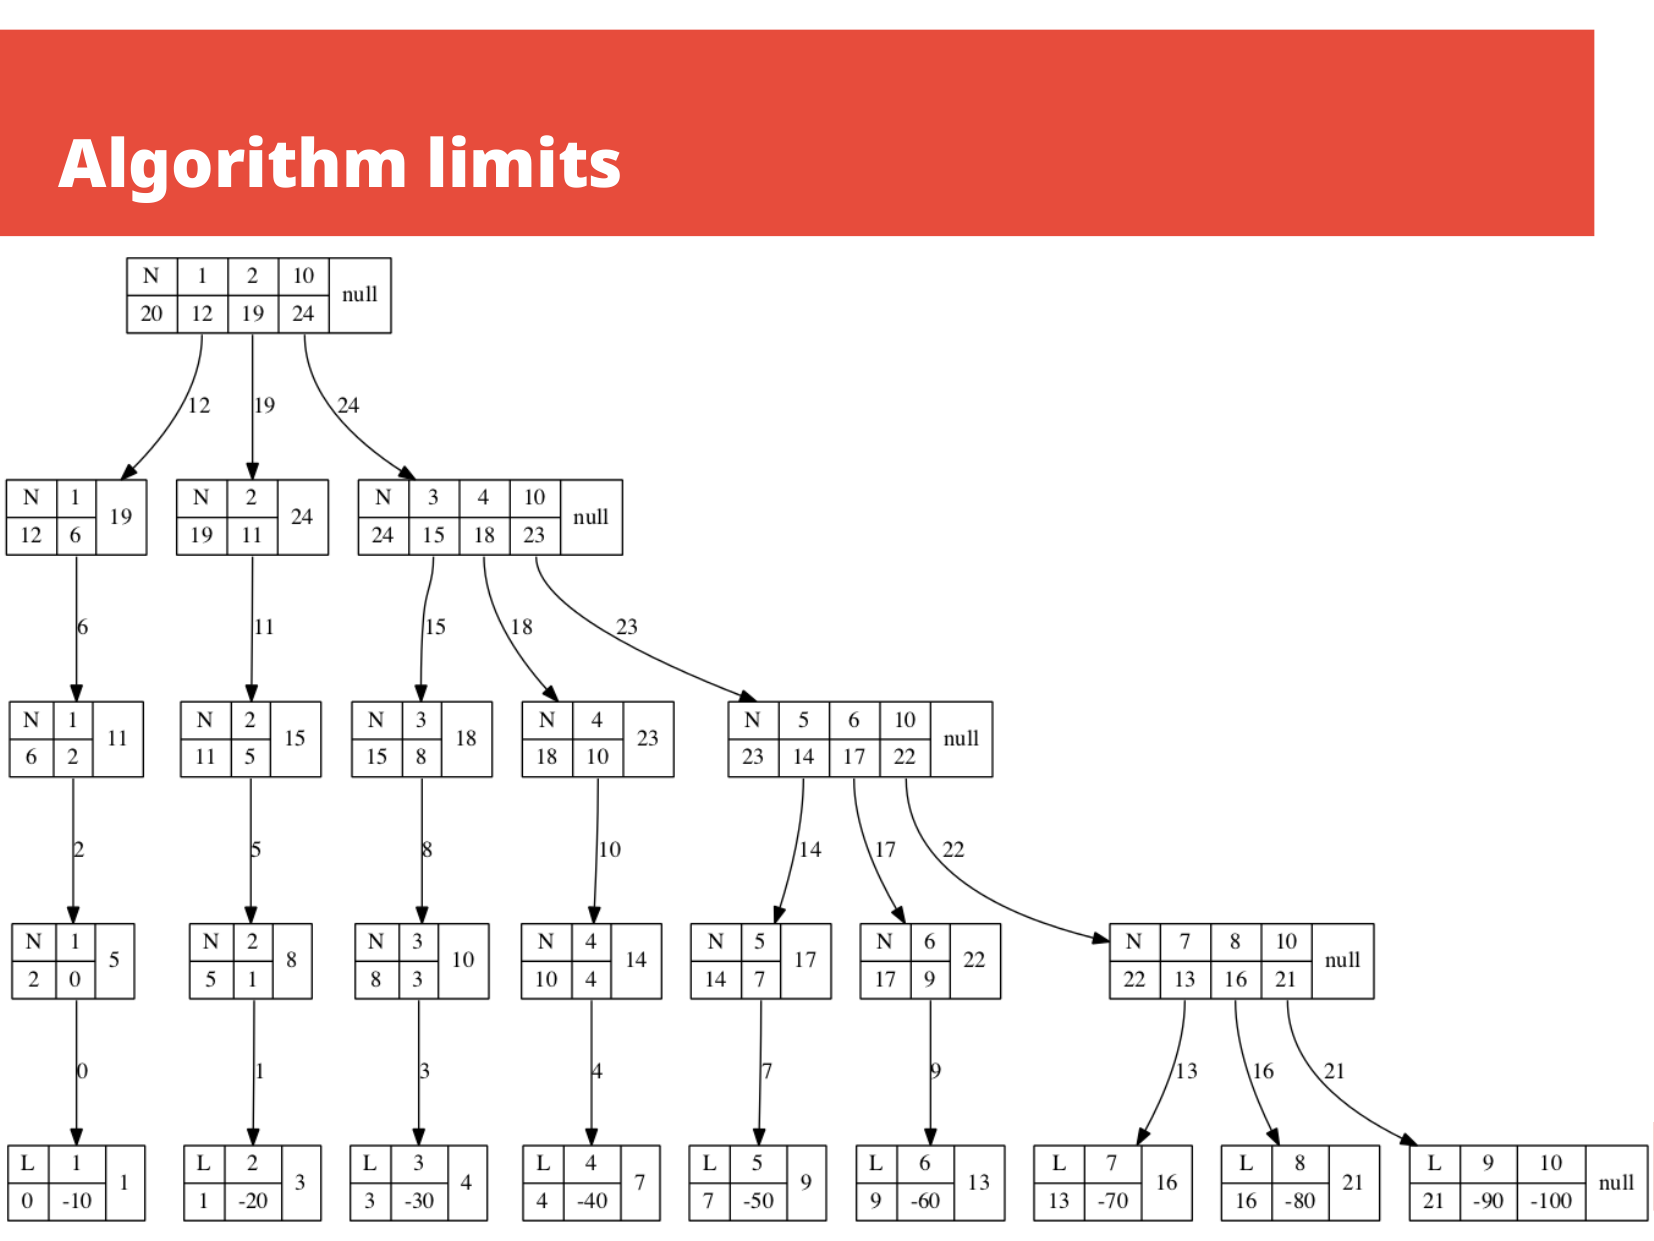

# Algorithm limits
Incorrect data strcture
12